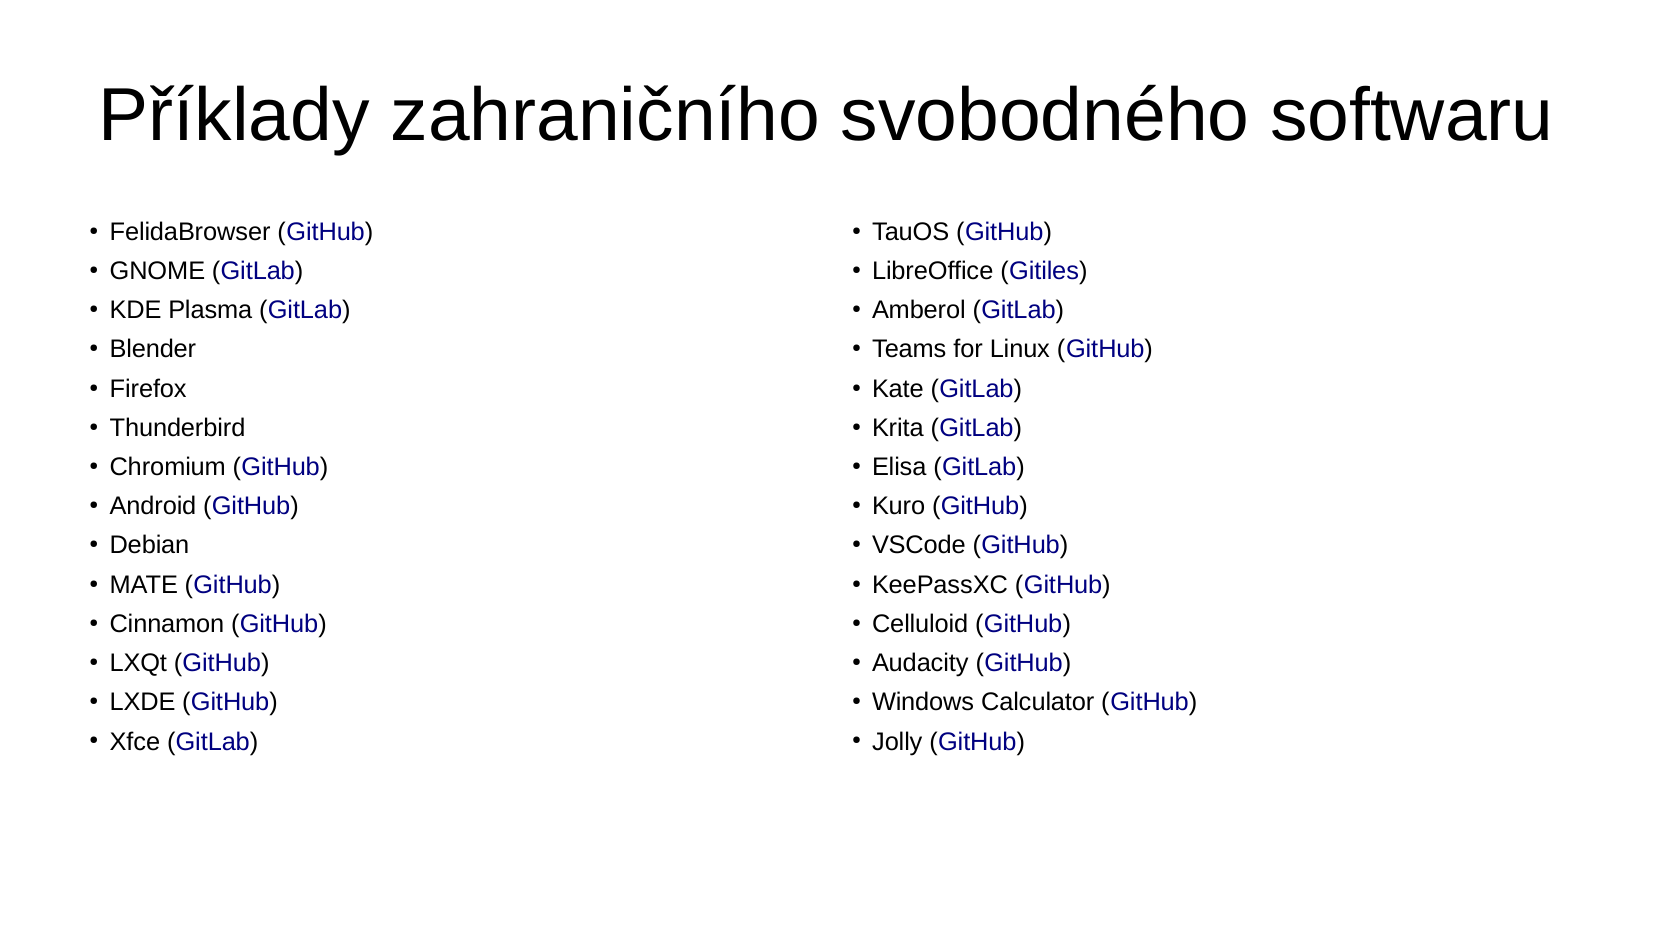

# Příklady zahraničního svobodného softwaru
FelidaBrowser (GitHub)
GNOME (GitLab)
KDE Plasma (GitLab)
Blender
Firefox
Thunderbird
Chromium (GitHub)
Android (GitHub)
Debian
MATE (GitHub)
Cinnamon (GitHub)
LXQt (GitHub)
LXDE (GitHub)
Xfce (GitLab)
TauOS (GitHub)
LibreOffice (Gitiles)
Amberol (GitLab)
Teams for Linux (GitHub)
Kate (GitLab)
Krita (GitLab)
Elisa (GitLab)
Kuro (GitHub)
VSCode (GitHub)
KeePassXC (GitHub)
Celluloid (GitHub)
Audacity (GitHub)
Windows Calculator (GitHub)
Jolly (GitHub)